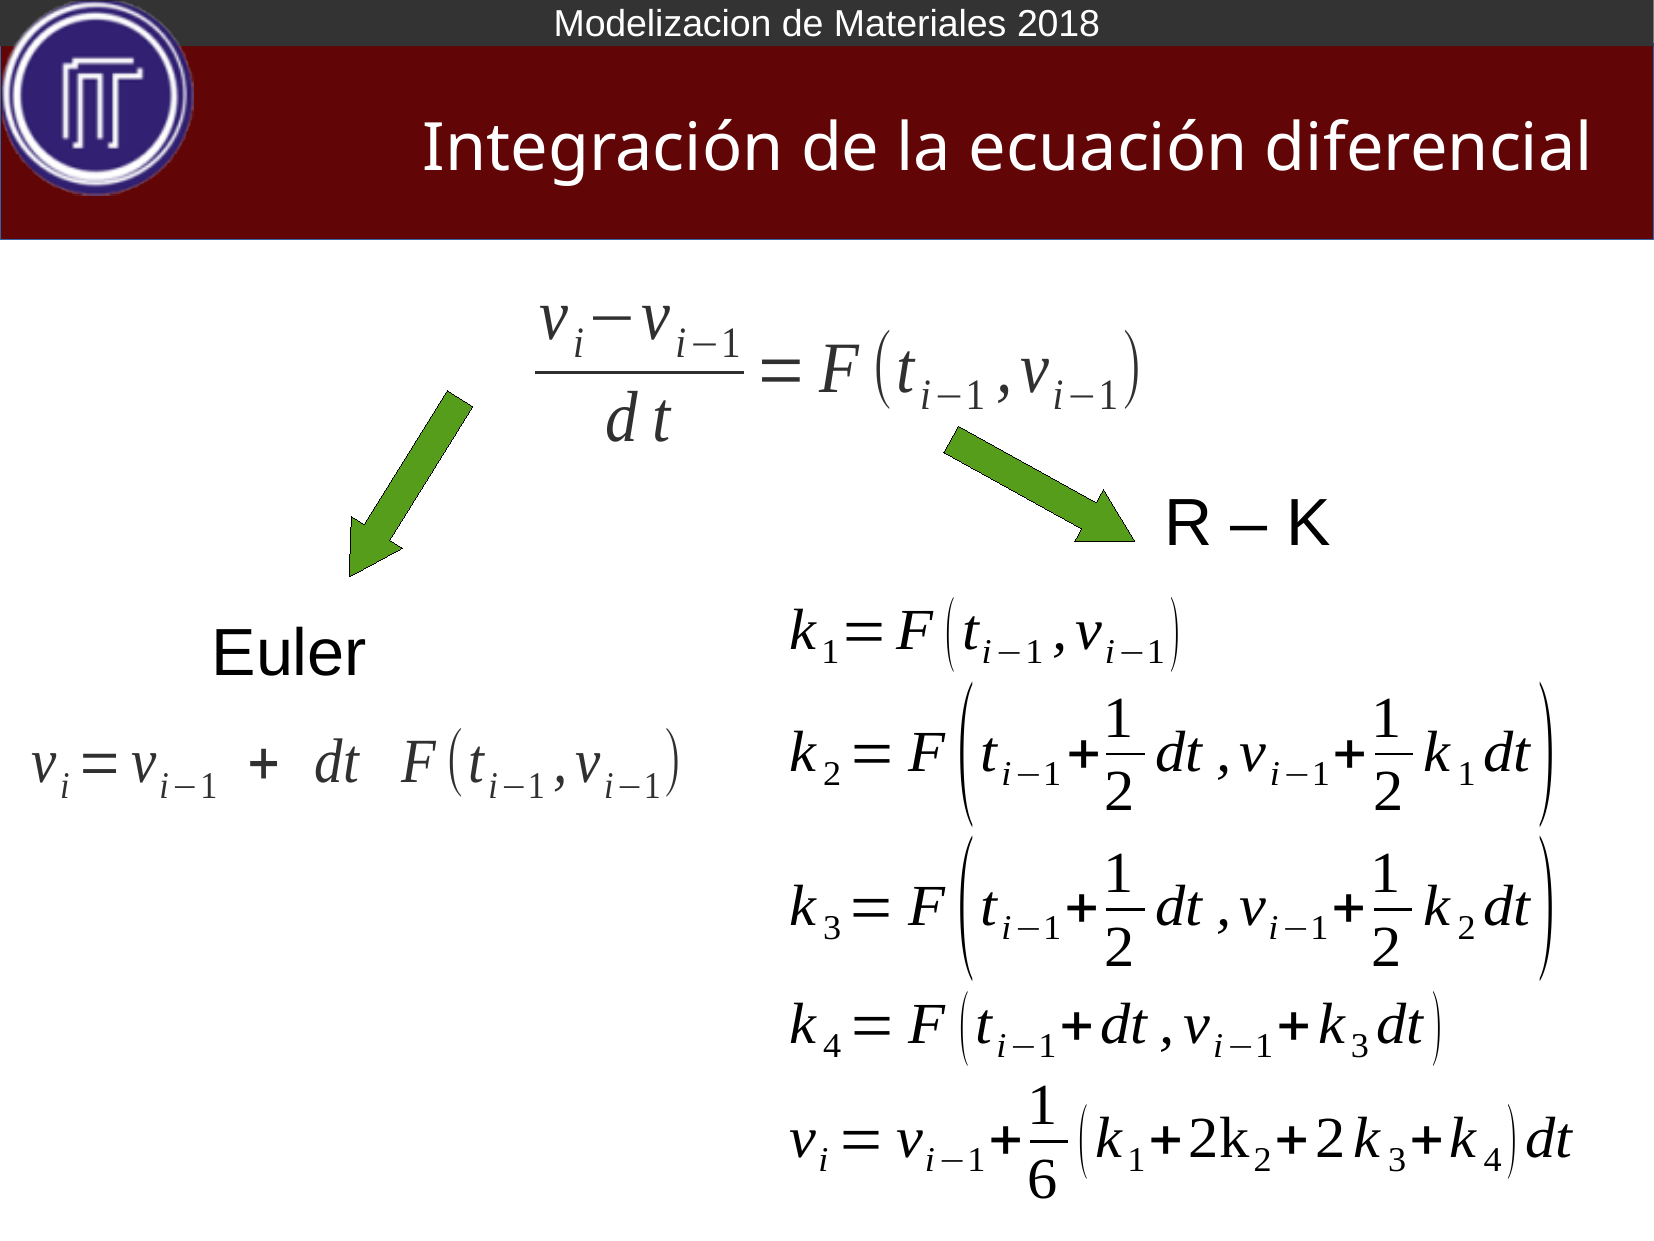

# Integración de la ecuación diferencial
R – K
Euler